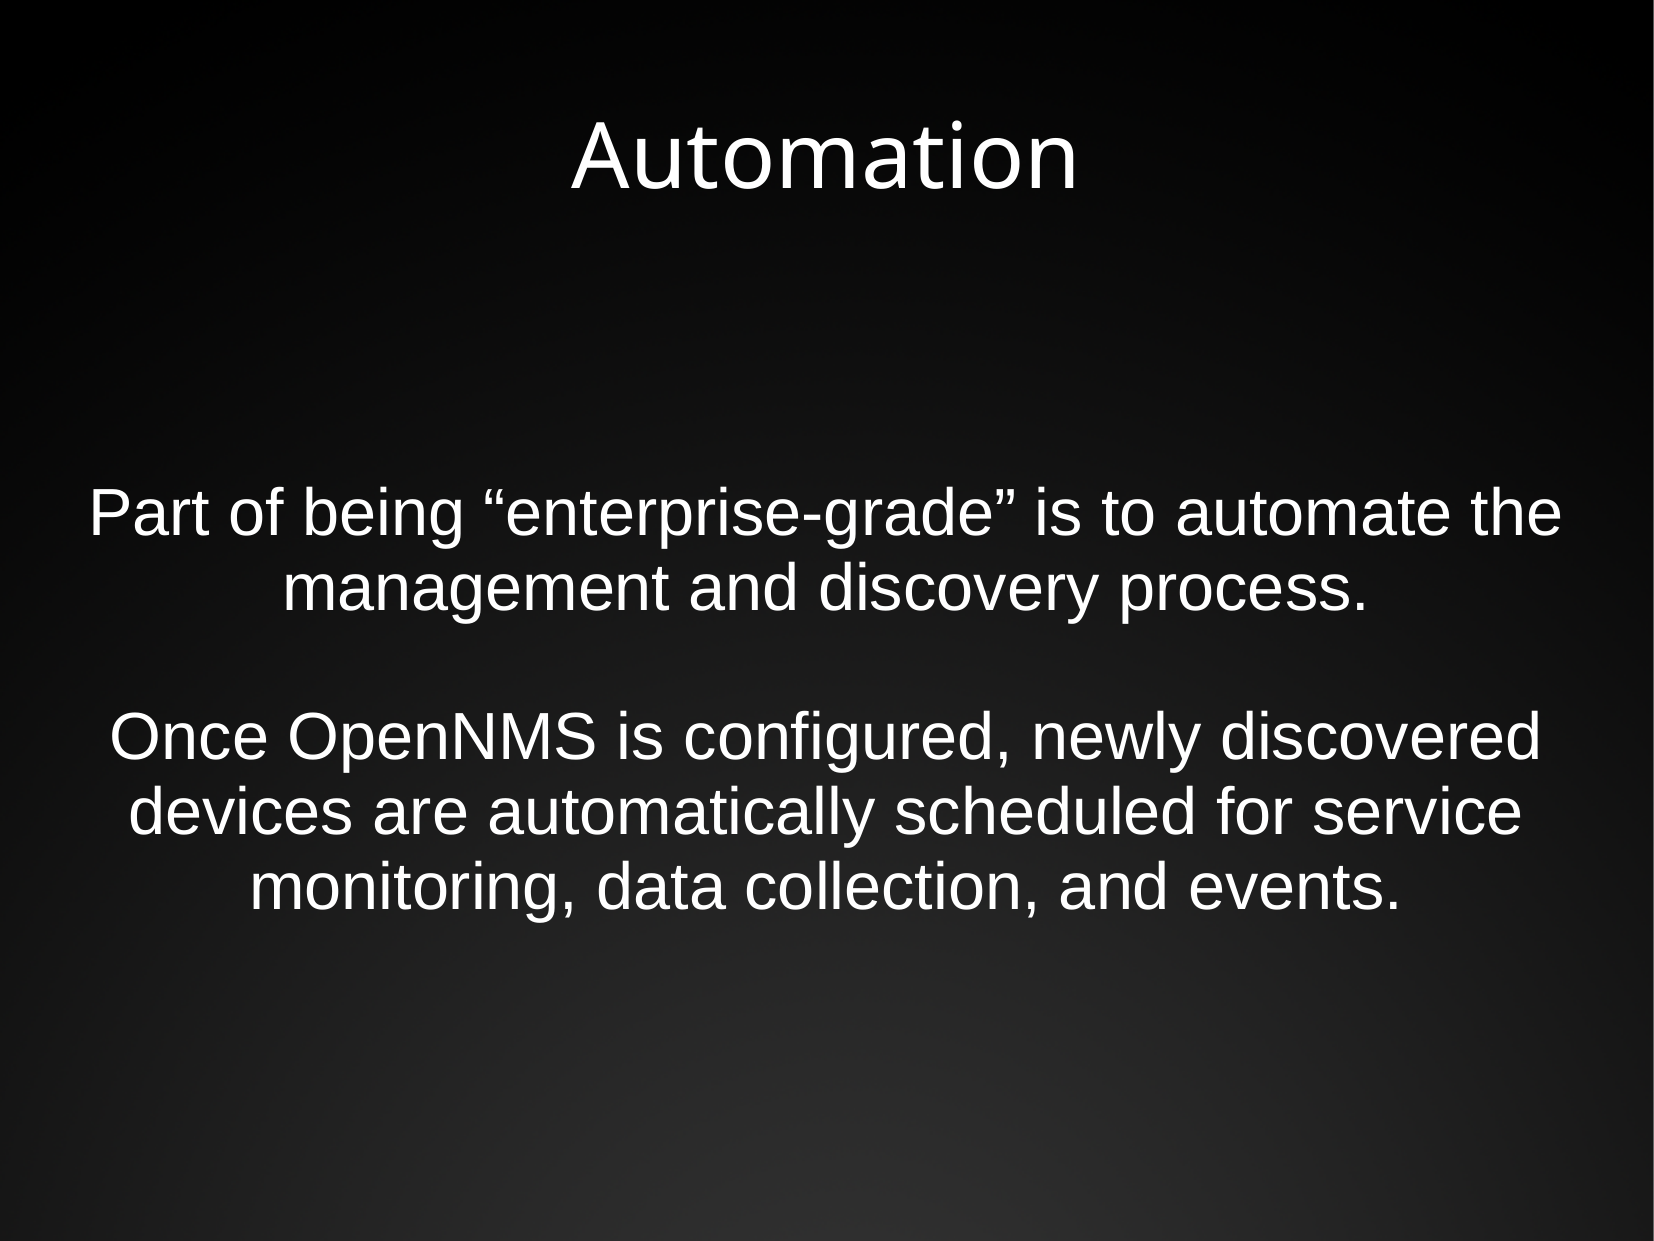

# Automation
Part of being “enterprise-grade” is to automate the management and discovery process.
Once OpenNMS is configured, newly discovered devices are automatically scheduled for service monitoring, data collection, and events.